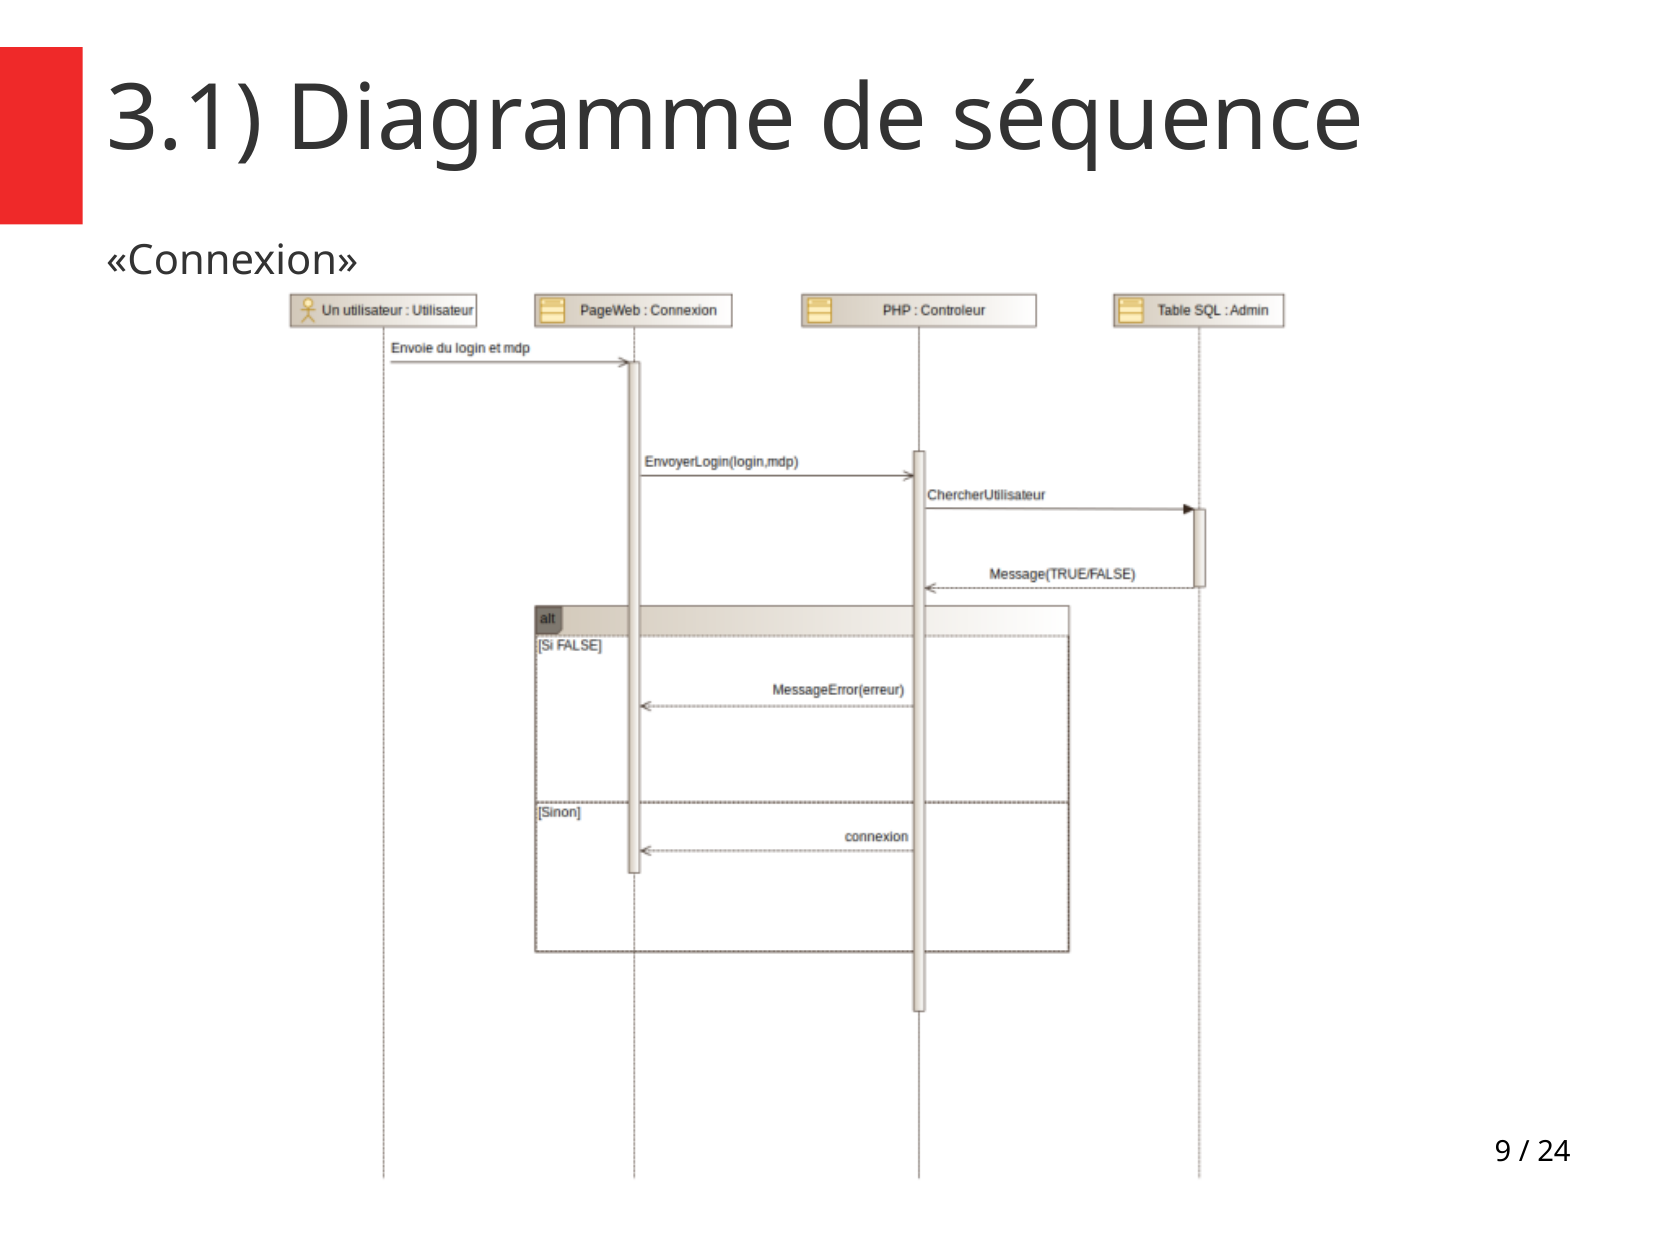

# 3.1) Diagramme de séquence «Connexion»
9